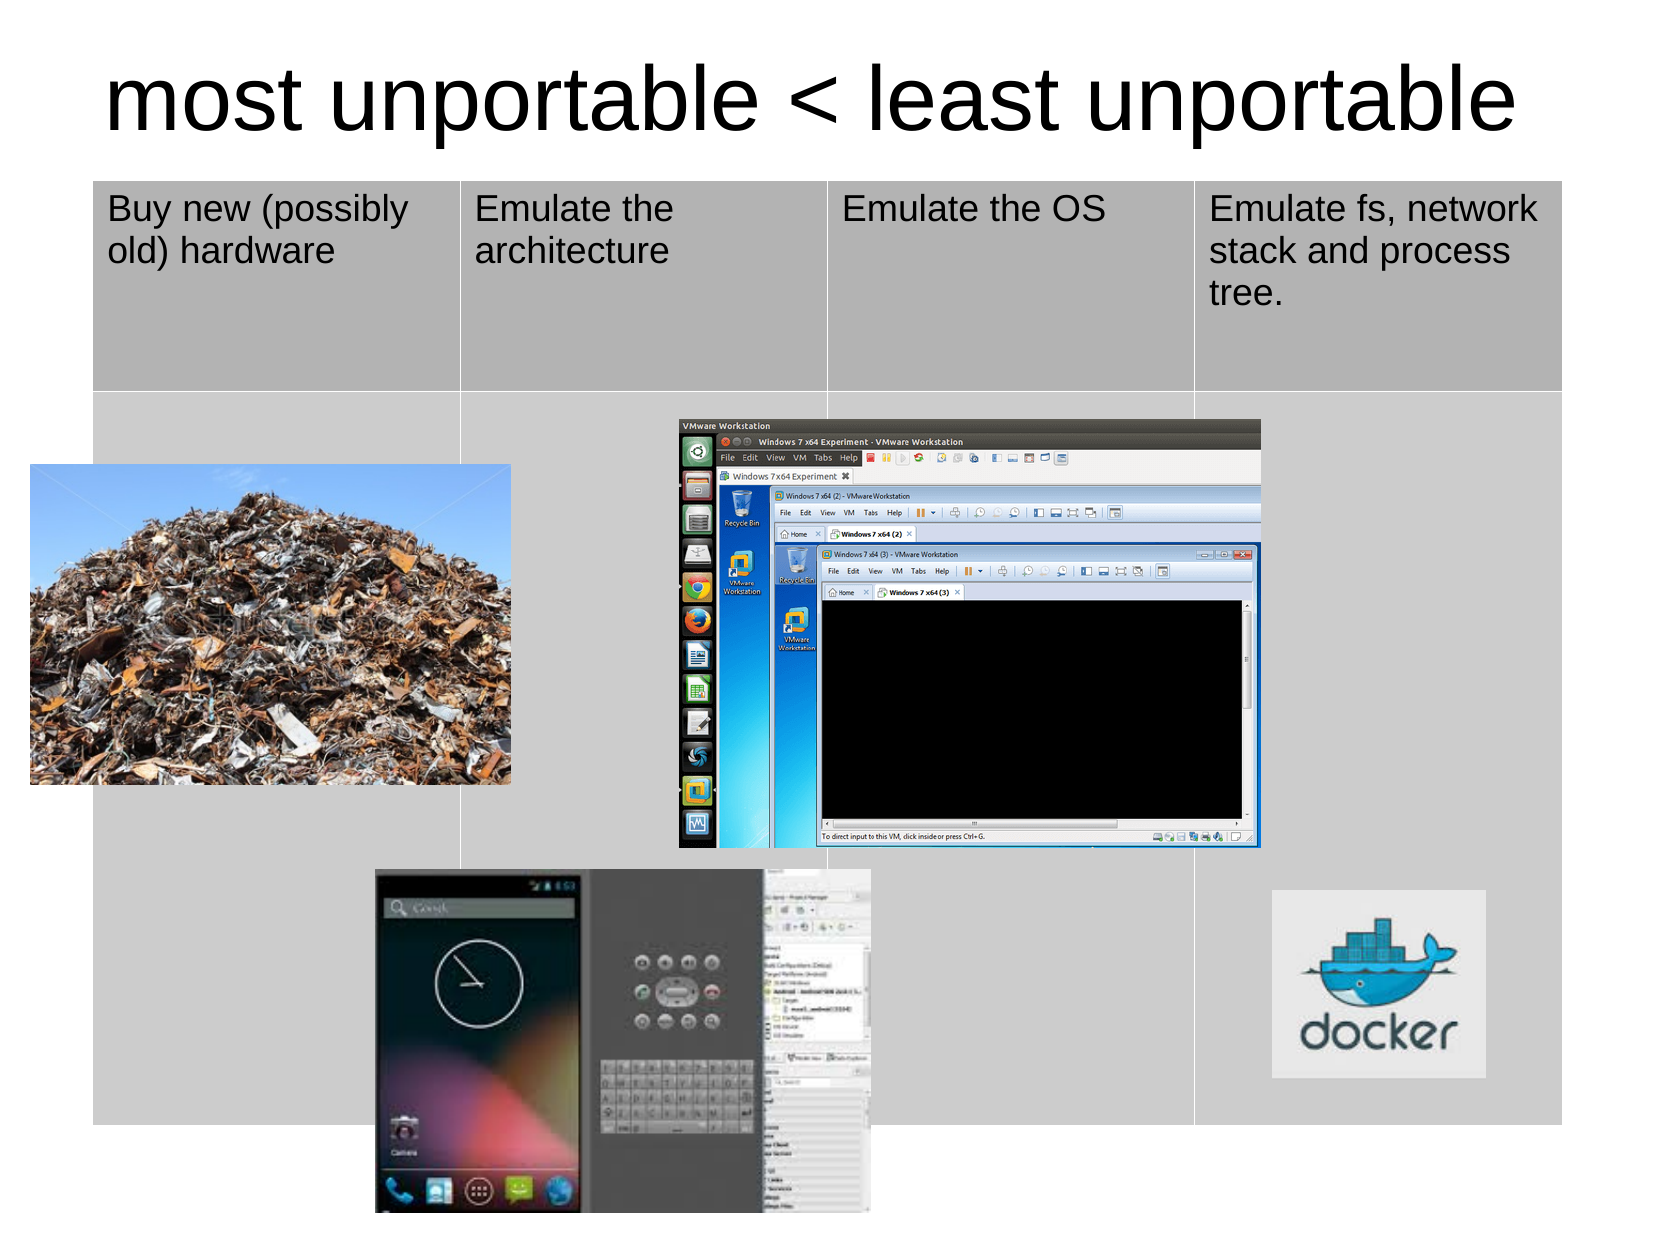

most unportable < least unportable
| Buy new (possibly old) hardware | Emulate the architecture | Emulate the OS | Emulate fs, network stack and process tree. |
| --- | --- | --- | --- |
| | | | |